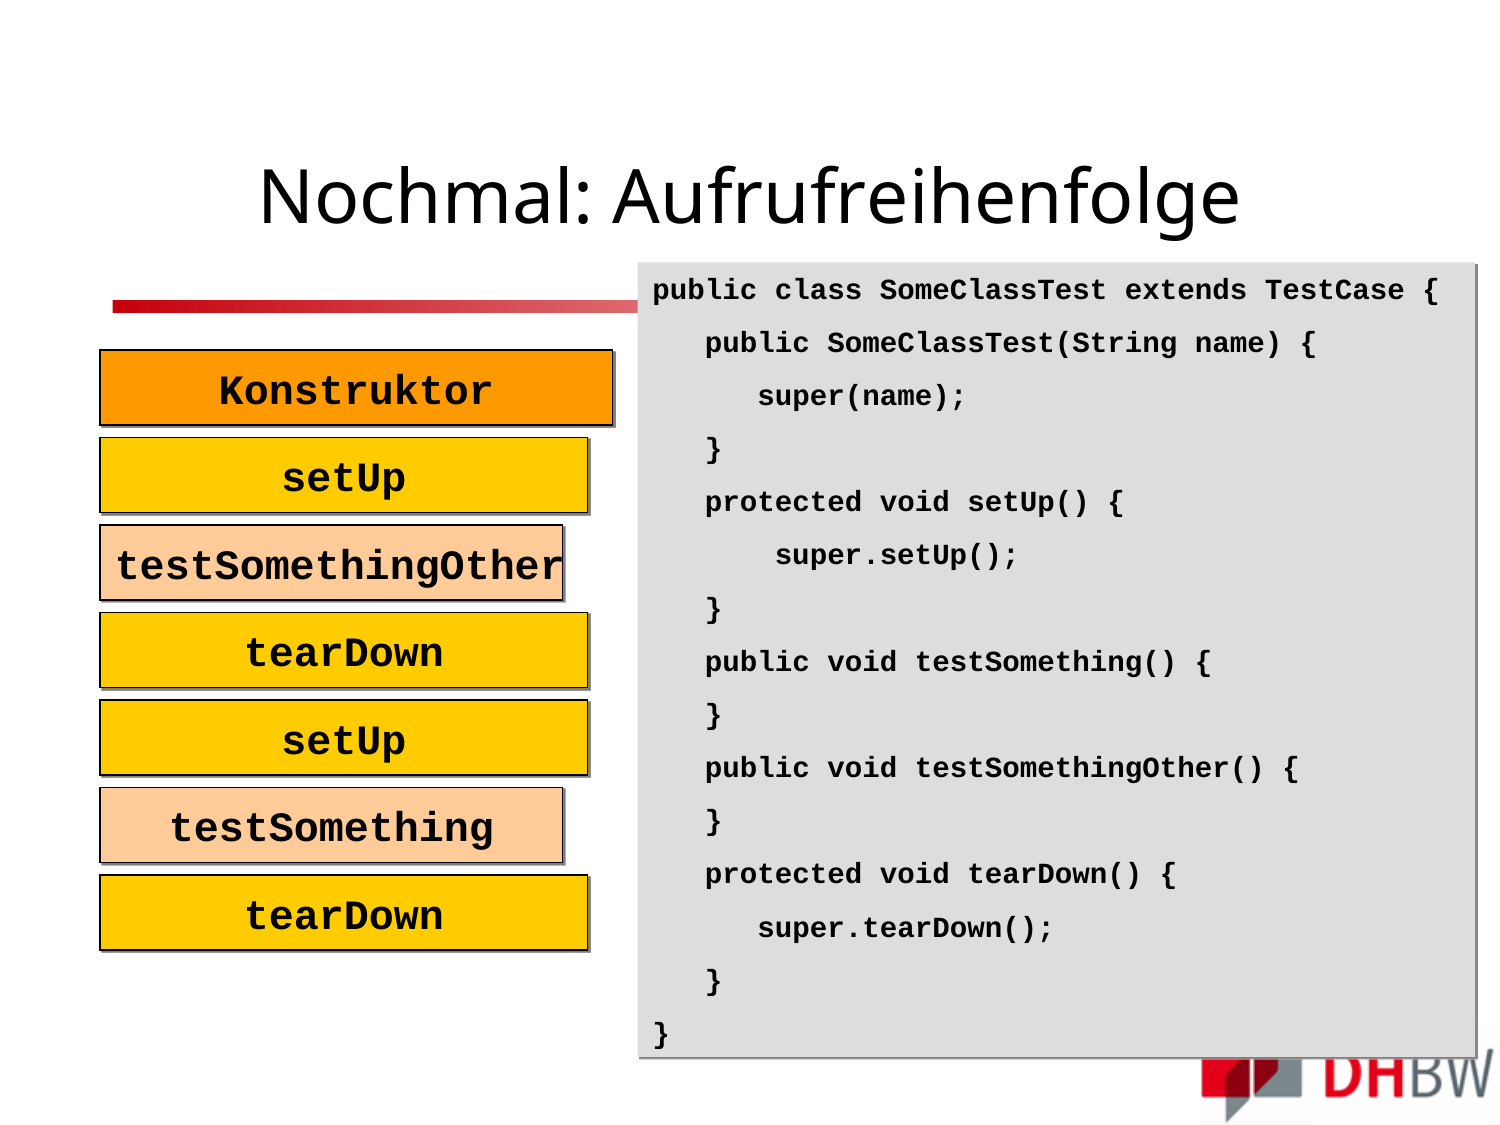

# Nochmal: Aufrufreihenfolge
public class SomeClassTest extends TestCase {
 public SomeClassTest(String name) {
 super(name);
 }
 protected void setUp() {
 super.setUp();
 }
 public void testSomething() {
 }
 public void testSomethingOther() {
 }
 protected void tearDown() {
 super.tearDown();
 }
}
Konstruktor
setUp
testSomethingOther
tearDown
setUp
testSomething
tearDown